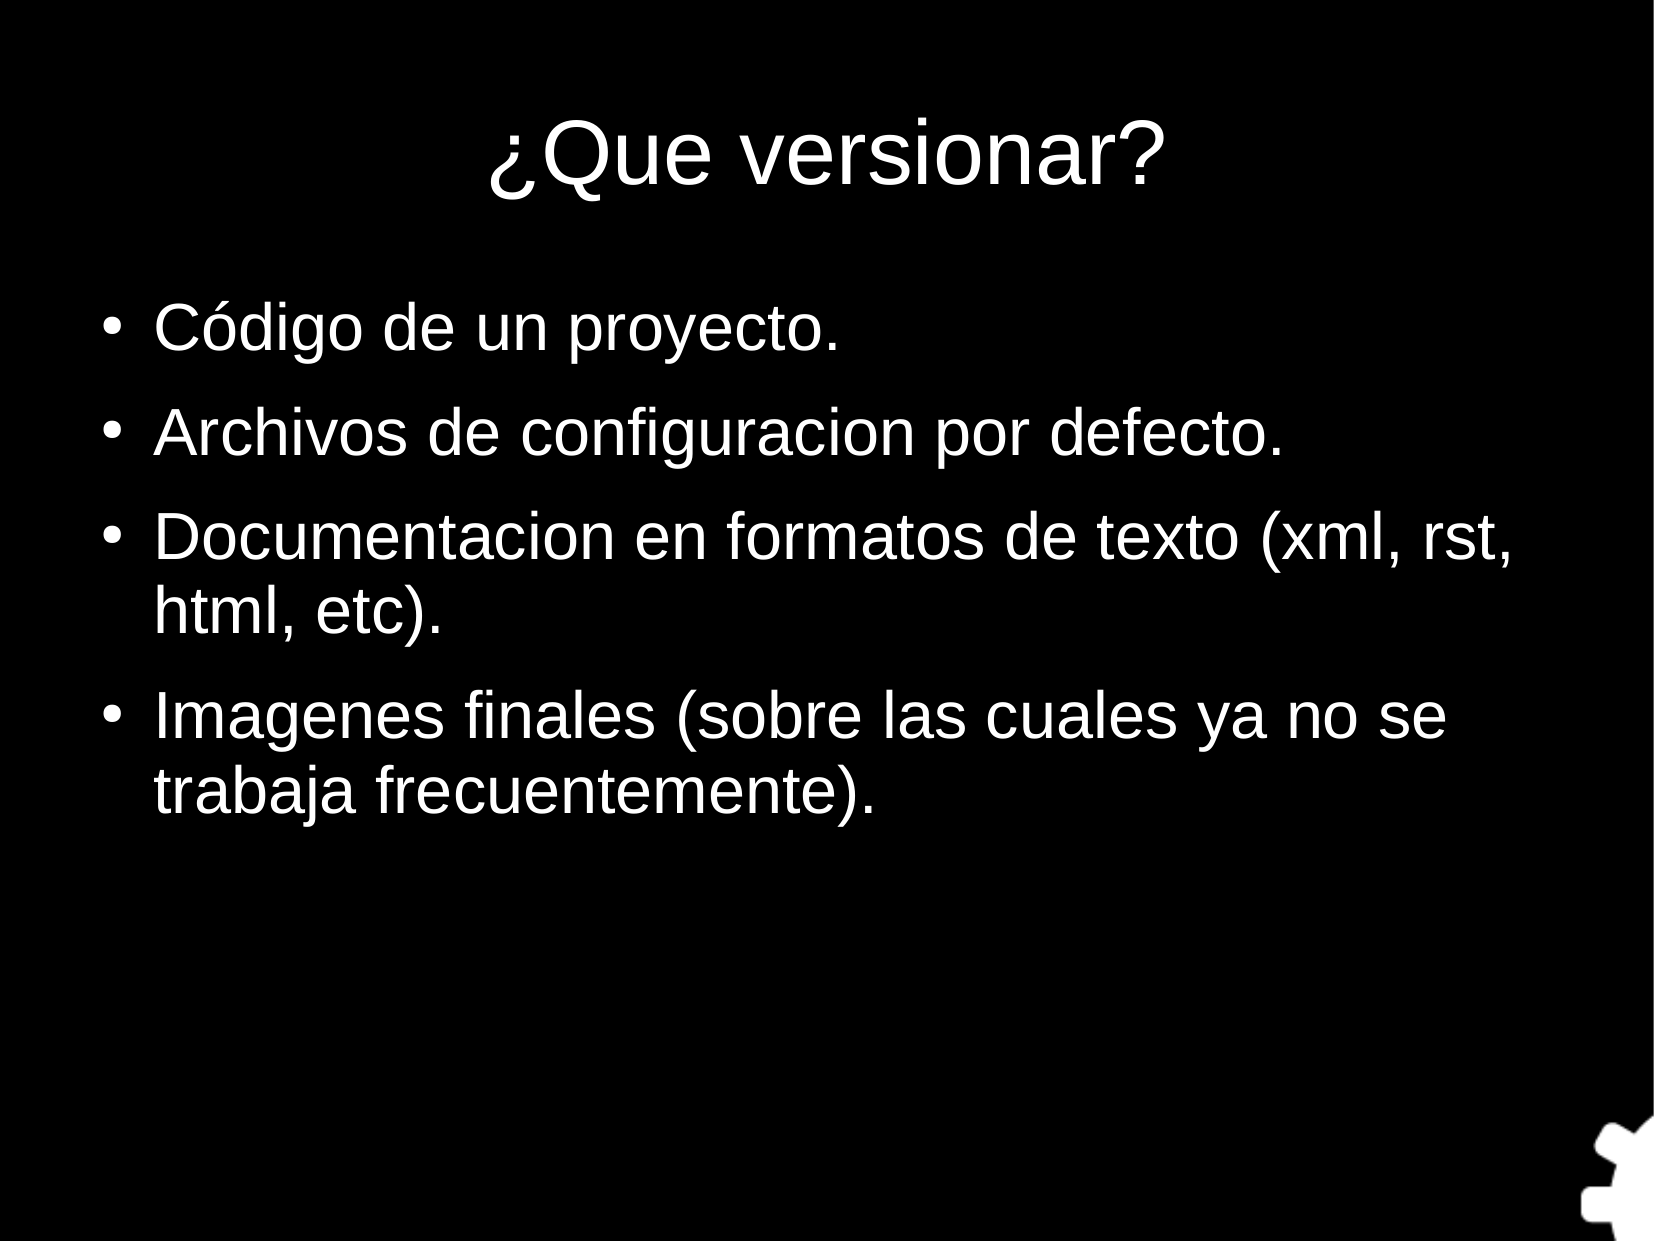

# ¿Que versionar?
Código de un proyecto.
Archivos de configuracion por defecto.
Documentacion en formatos de texto (xml, rst, html, etc).
Imagenes finales (sobre las cuales ya no se trabaja frecuentemente).